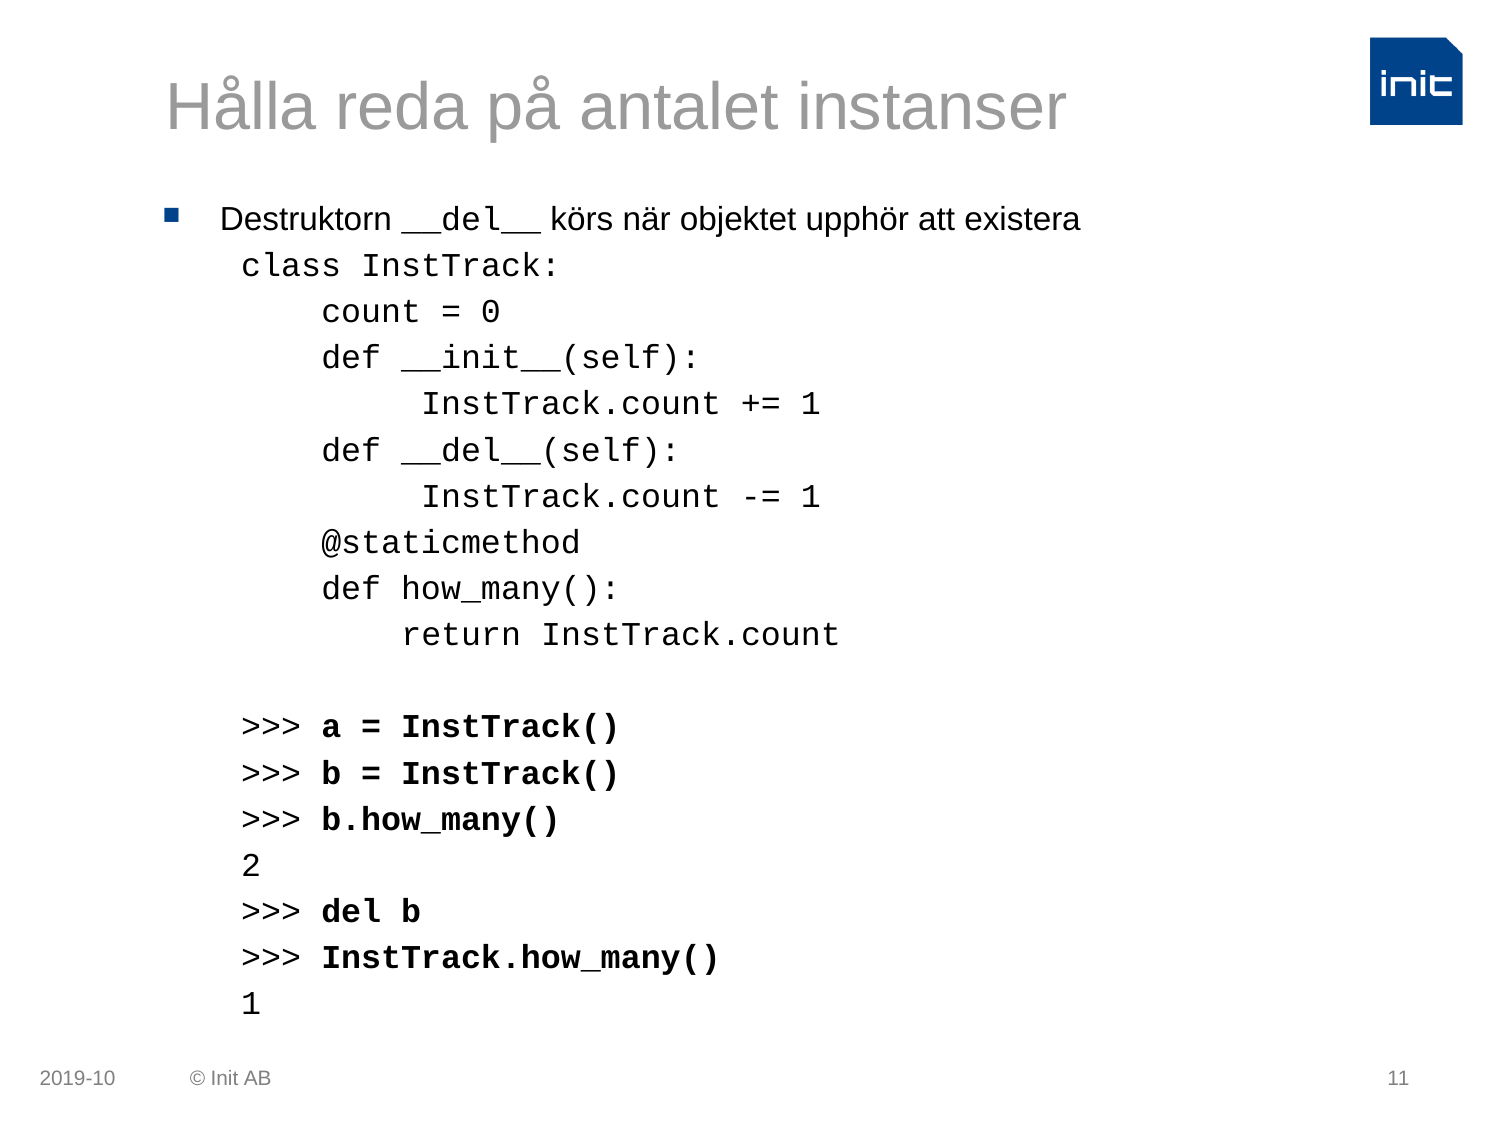

Hålla reda på antalet instanser
Destruktorn __del__ körs när objektet upphör att existera
class InstTrack:
 count = 0
 def __init__(self):
 InstTrack.count += 1
 def __del__(self):
 InstTrack.count -= 1
 @staticmethod
 def how_many():
 return InstTrack.count
>>> a = InstTrack()
>>> b = InstTrack()
>>> b.how_many()
2
>>> del b
>>> InstTrack.how_many()
1
2019-10
© Init AB